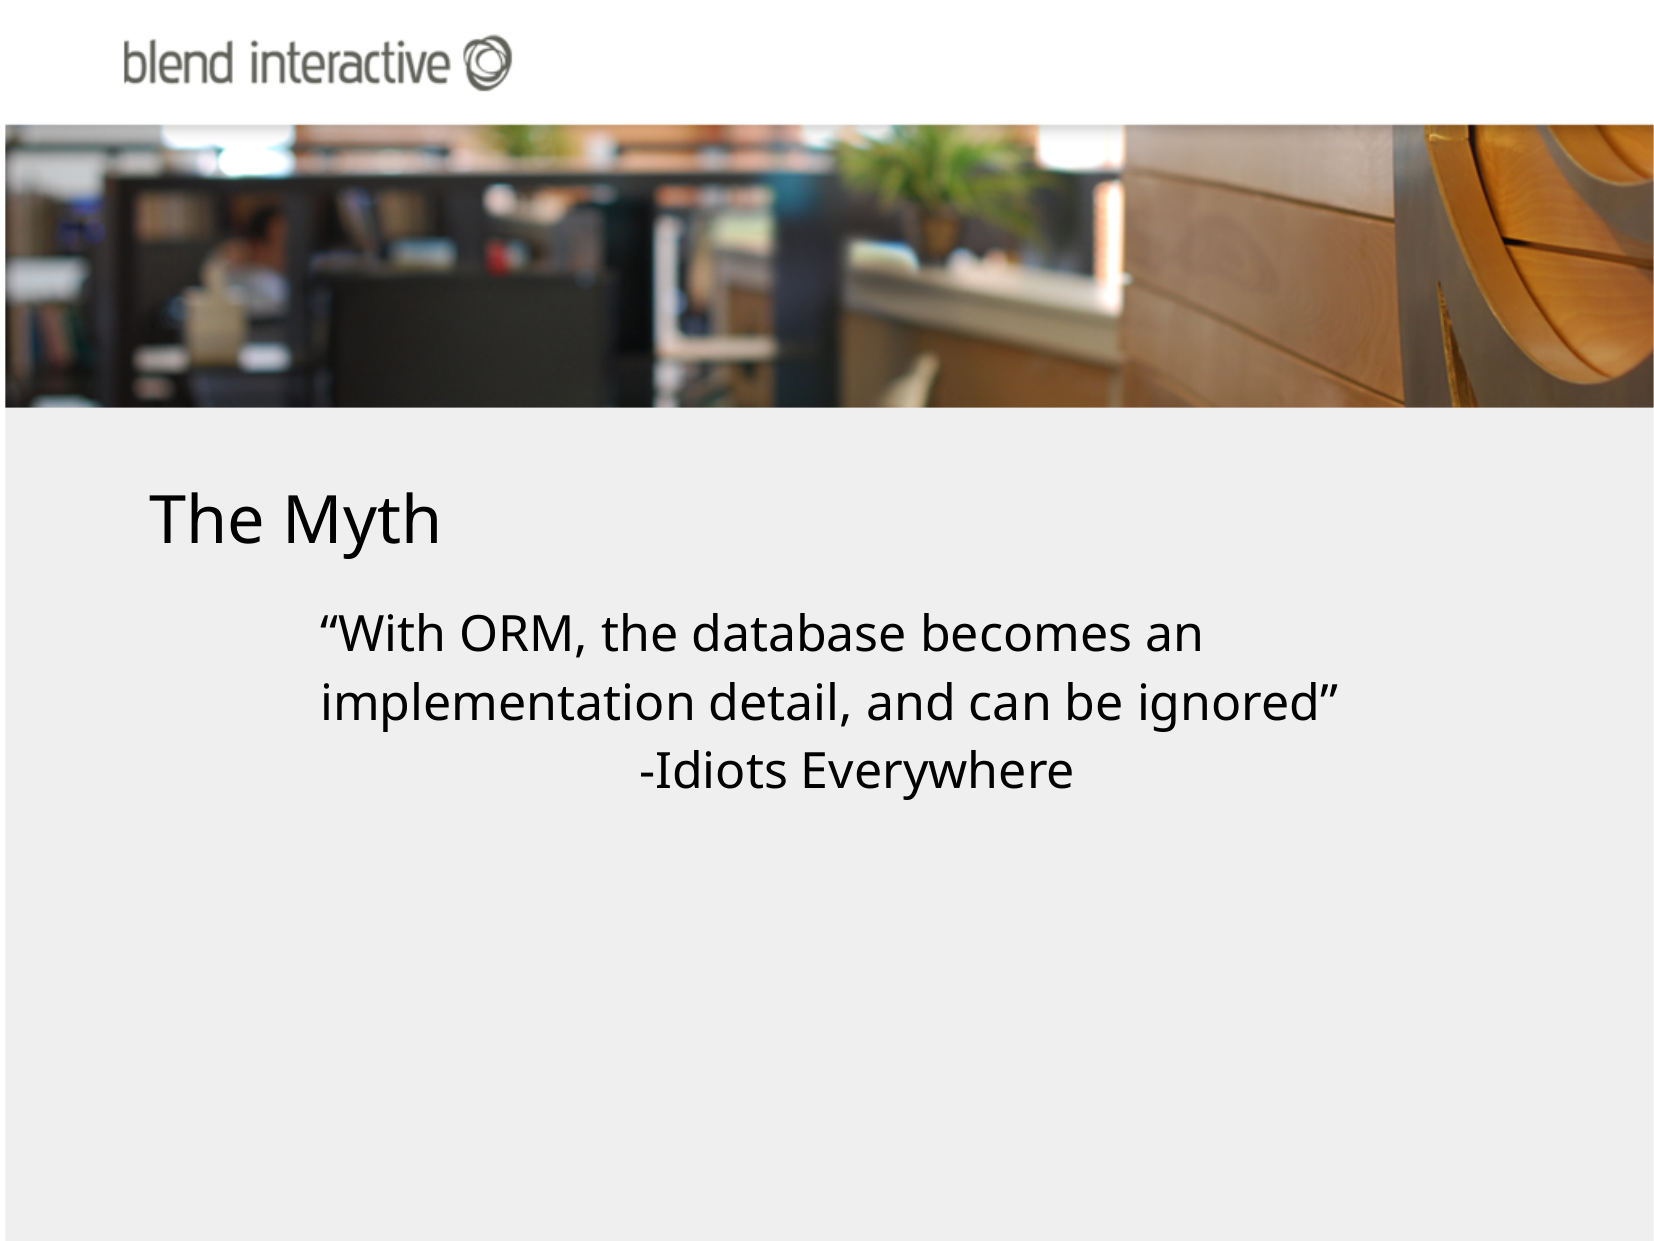

The Myth
“With ORM, the database becomes an implementation detail, and can be ignored”
-Idiots Everywhere